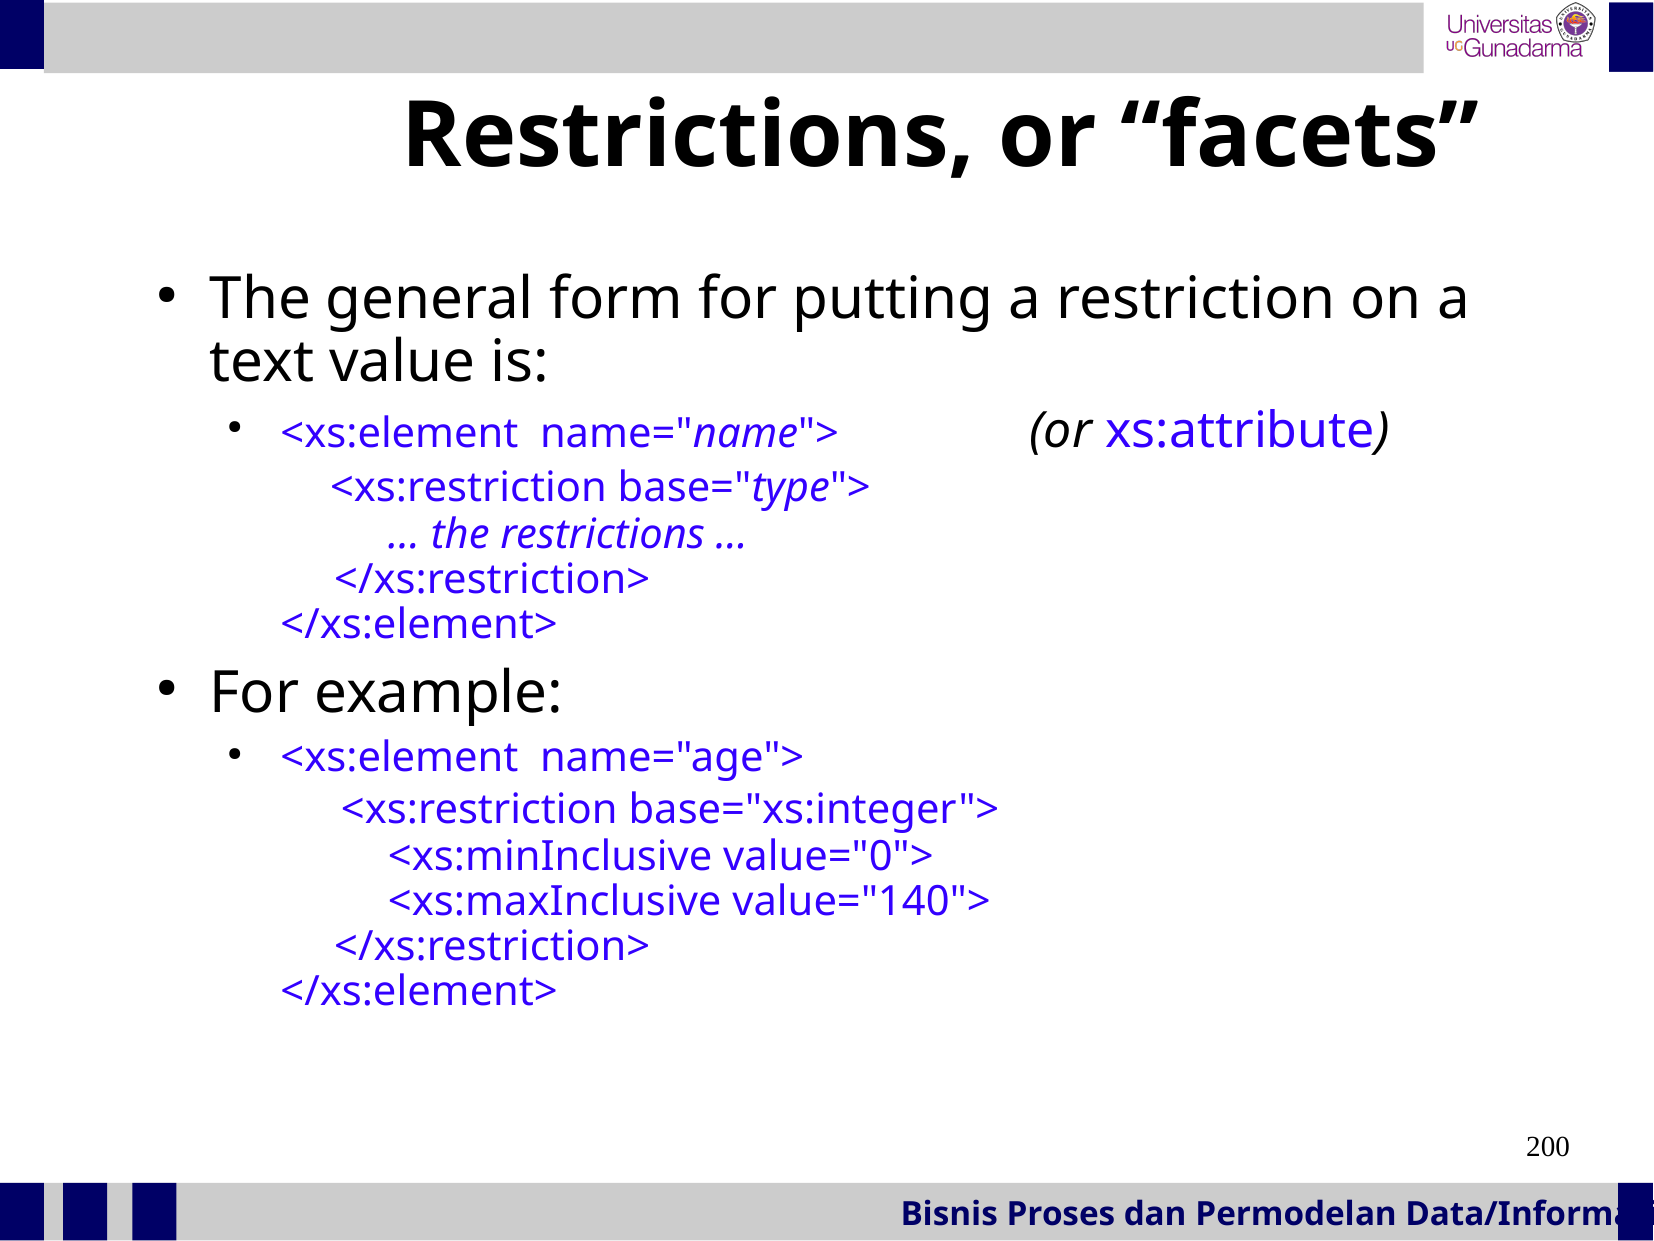

# Restrictions, or “facets”
The general form for putting a restriction on a text value is:
<xs:element name="name"> (or xs:attribute)
 <xs:restriction base="type">
 ... the restrictions ...
 </xs:restriction>
</xs:element>
For example:
<xs:element name="age">
 <xs:restriction base="xs:integer">
 <xs:minInclusive value="0">
 <xs:maxInclusive value="140">
 </xs:restriction>
</xs:element>
200